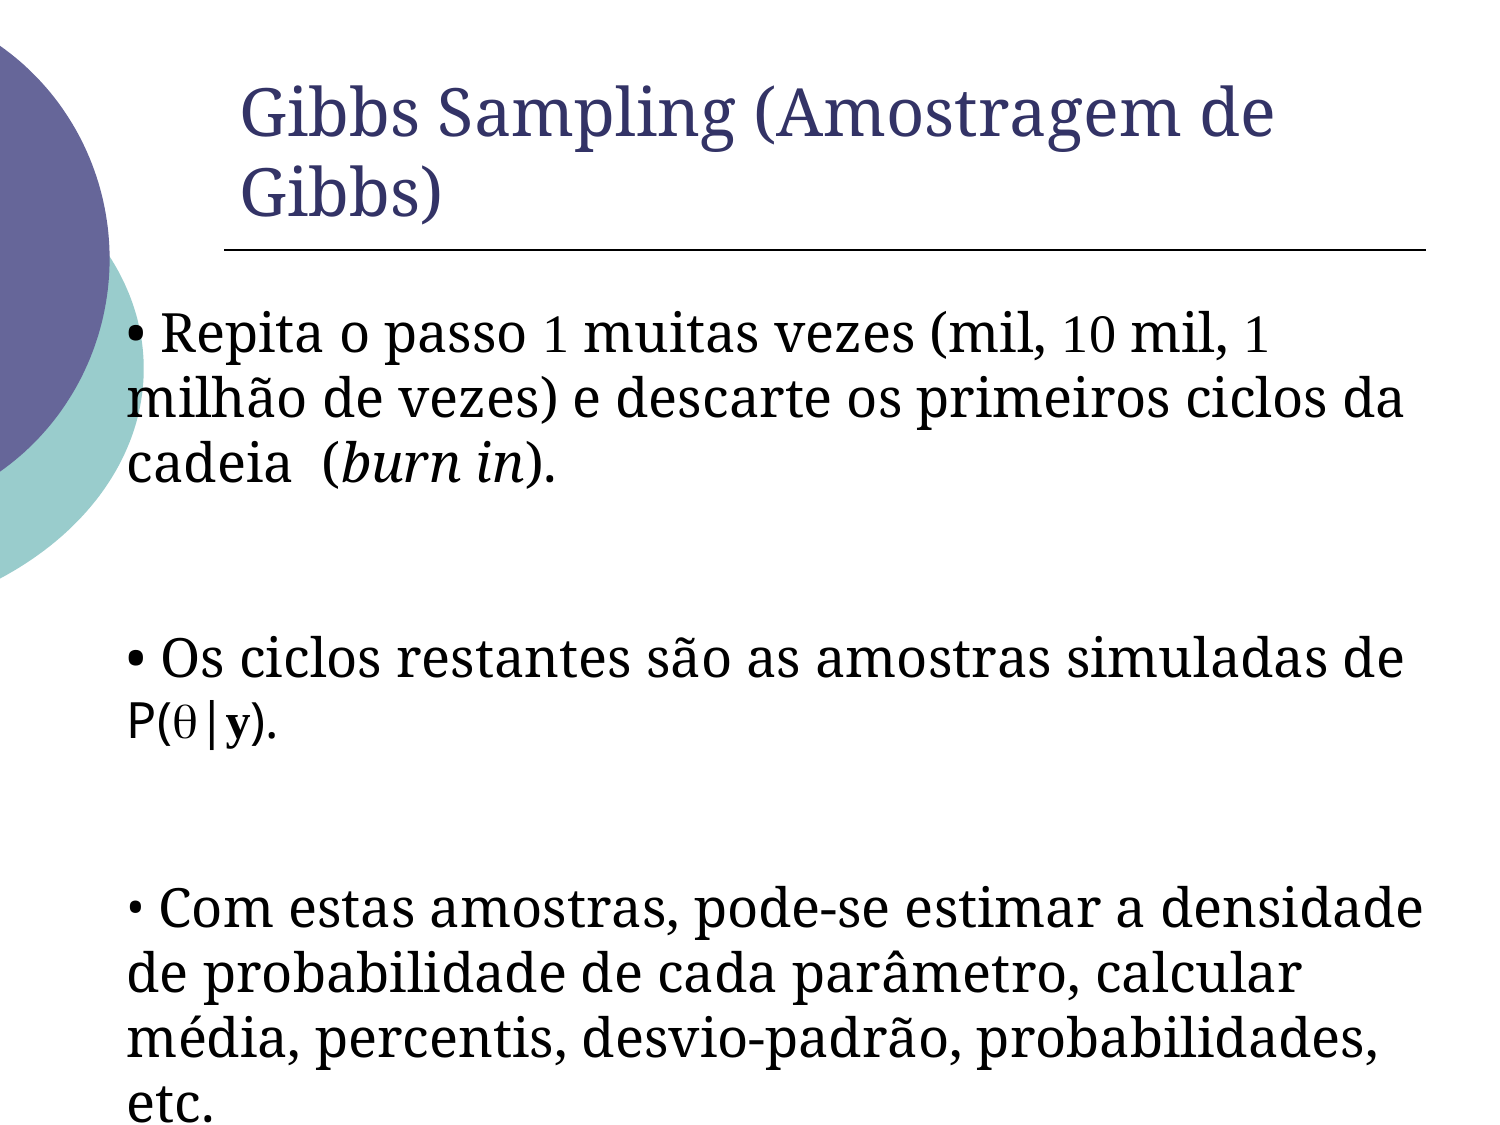

# Gibbs Sampling (Amostragem de Gibbs)
 Repita o passo 1 muitas vezes (mil, 10 mil, 1 milhão de vezes) e descarte os primeiros ciclos da cadeia (burn in).
 Os ciclos restantes são as amostras simuladas de P(|y).
 Com estas amostras, pode-se estimar a densidade de probabilidade de cada parâmetro, calcular média, percentis, desvio-padrão, probabilidades, etc.